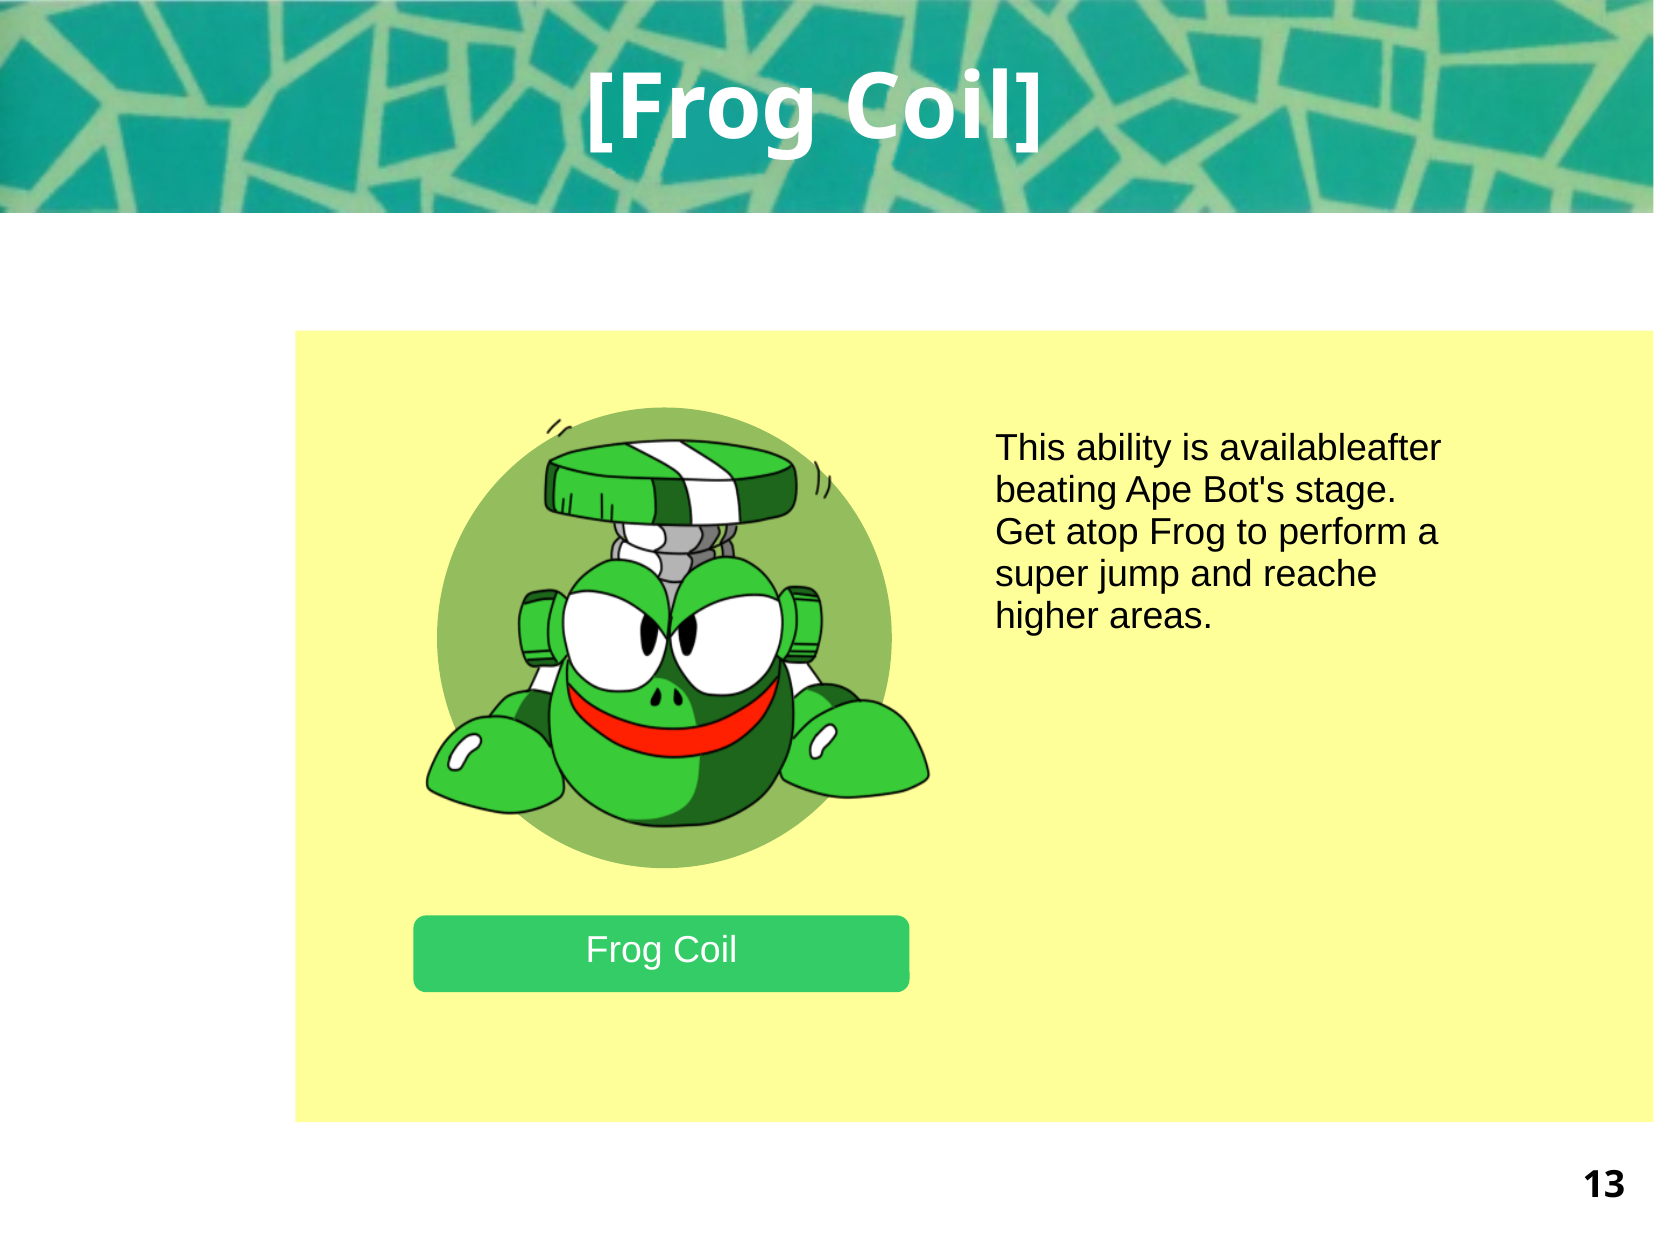

# [Frog Coil]
This ability is availableafter beating Ape Bot's stage.
Get atop Frog to perform a super jump and reache higher areas.
Frog Coil
13